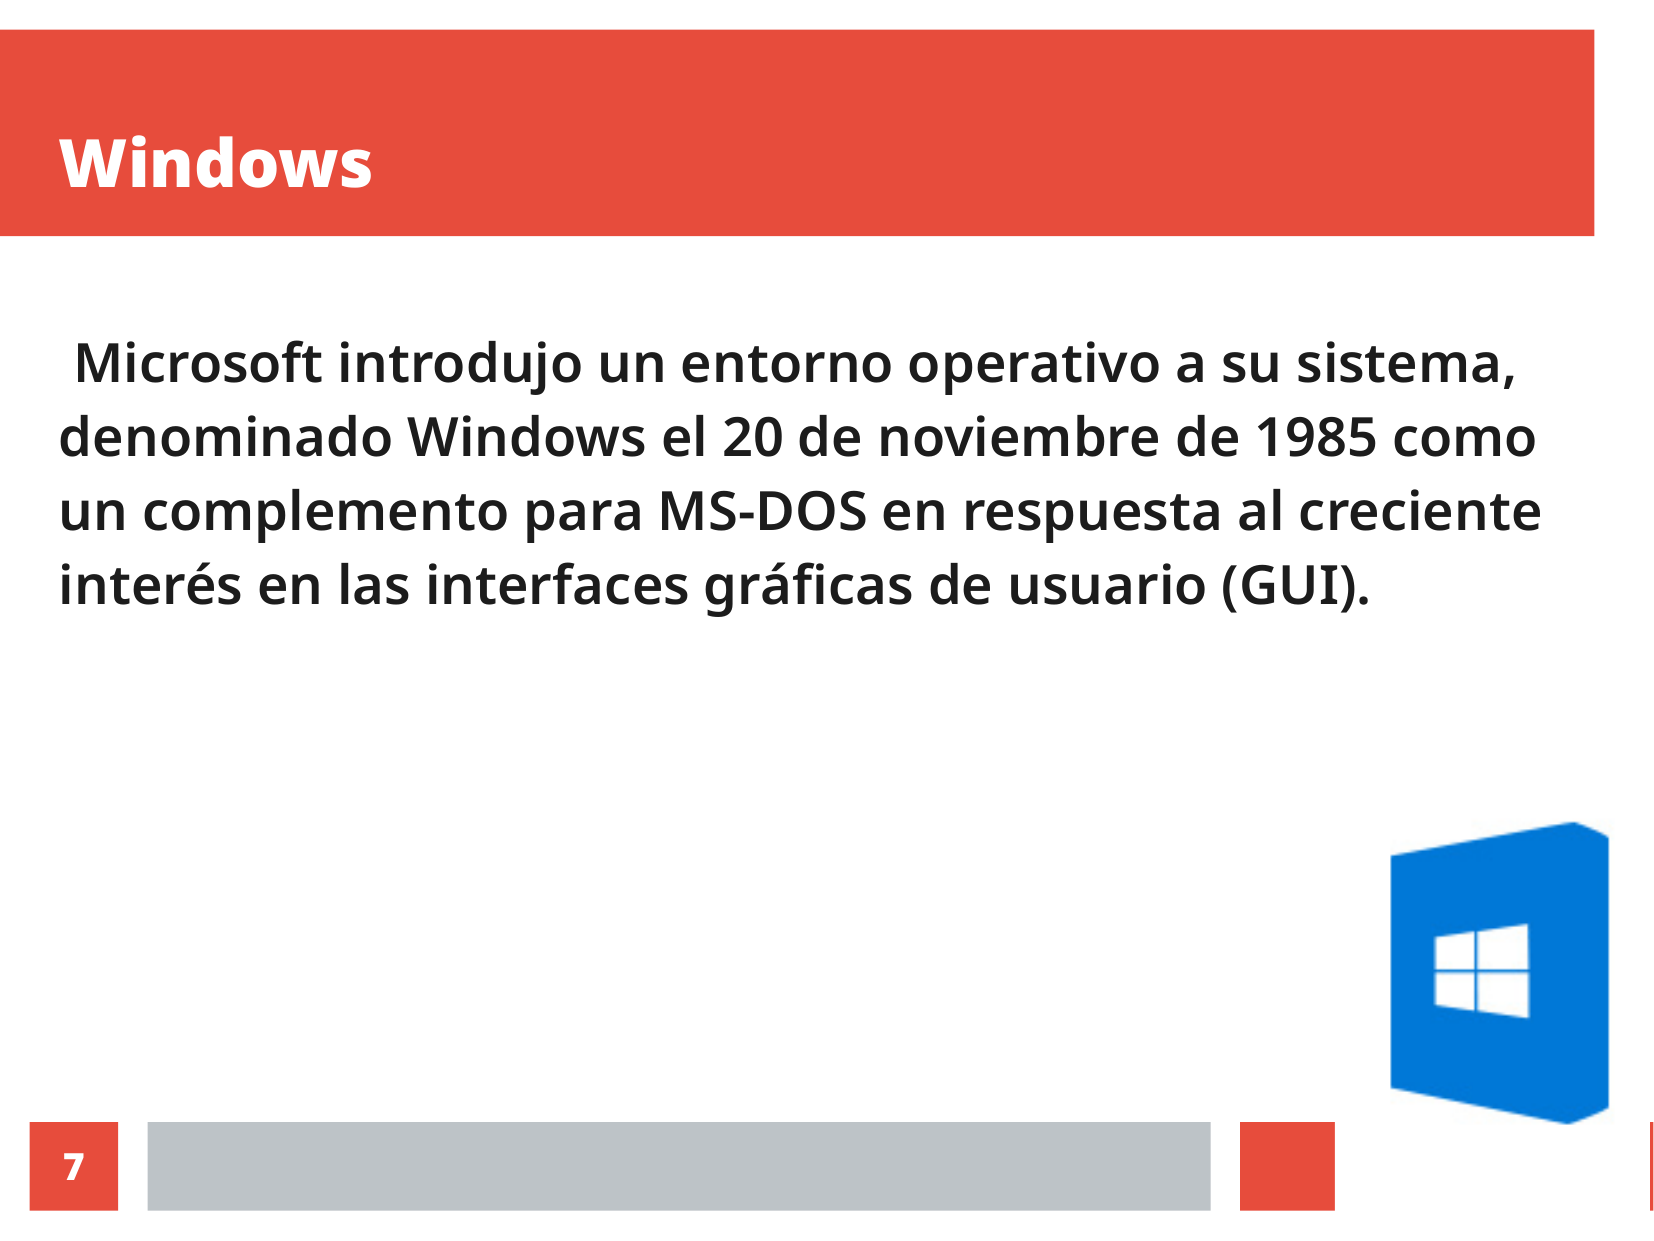

# Windows
 Microsoft introdujo un entorno operativo a su sistema, denominado Windows el 20 de noviembre de 1985 como un complemento para MS-DOS en respuesta al creciente interés en las interfaces gráficas de usuario (GUI).
7